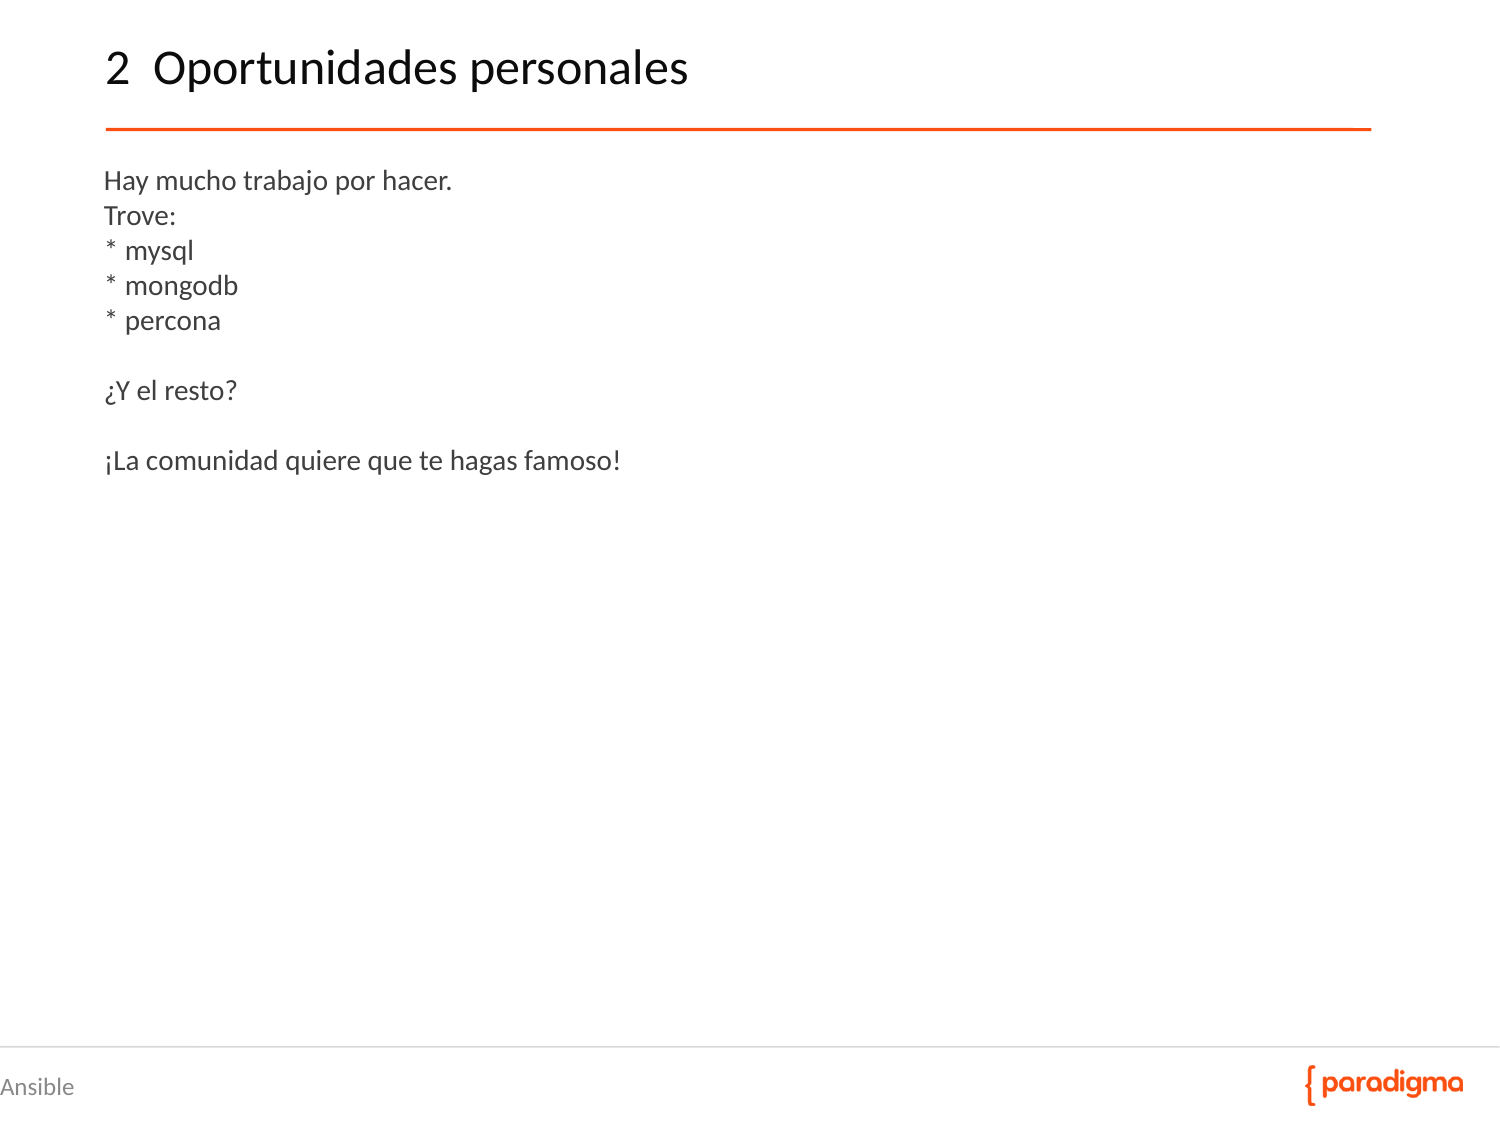

2 Oportunidades personales
Para que la cosa funcione esta pastilla de color naranja tiene que estar posicionada por encima de la del título.
Hay mucho trabajo por hacer.
Trove:
* mysql
* mongodb
* percona
¿Y el resto?
¡La comunidad quiere que te hagas famoso!
Aquí hay otro espacio en blanco que dejamos para no saturar y que los que te leen puedan respirar un poco.
Ansible